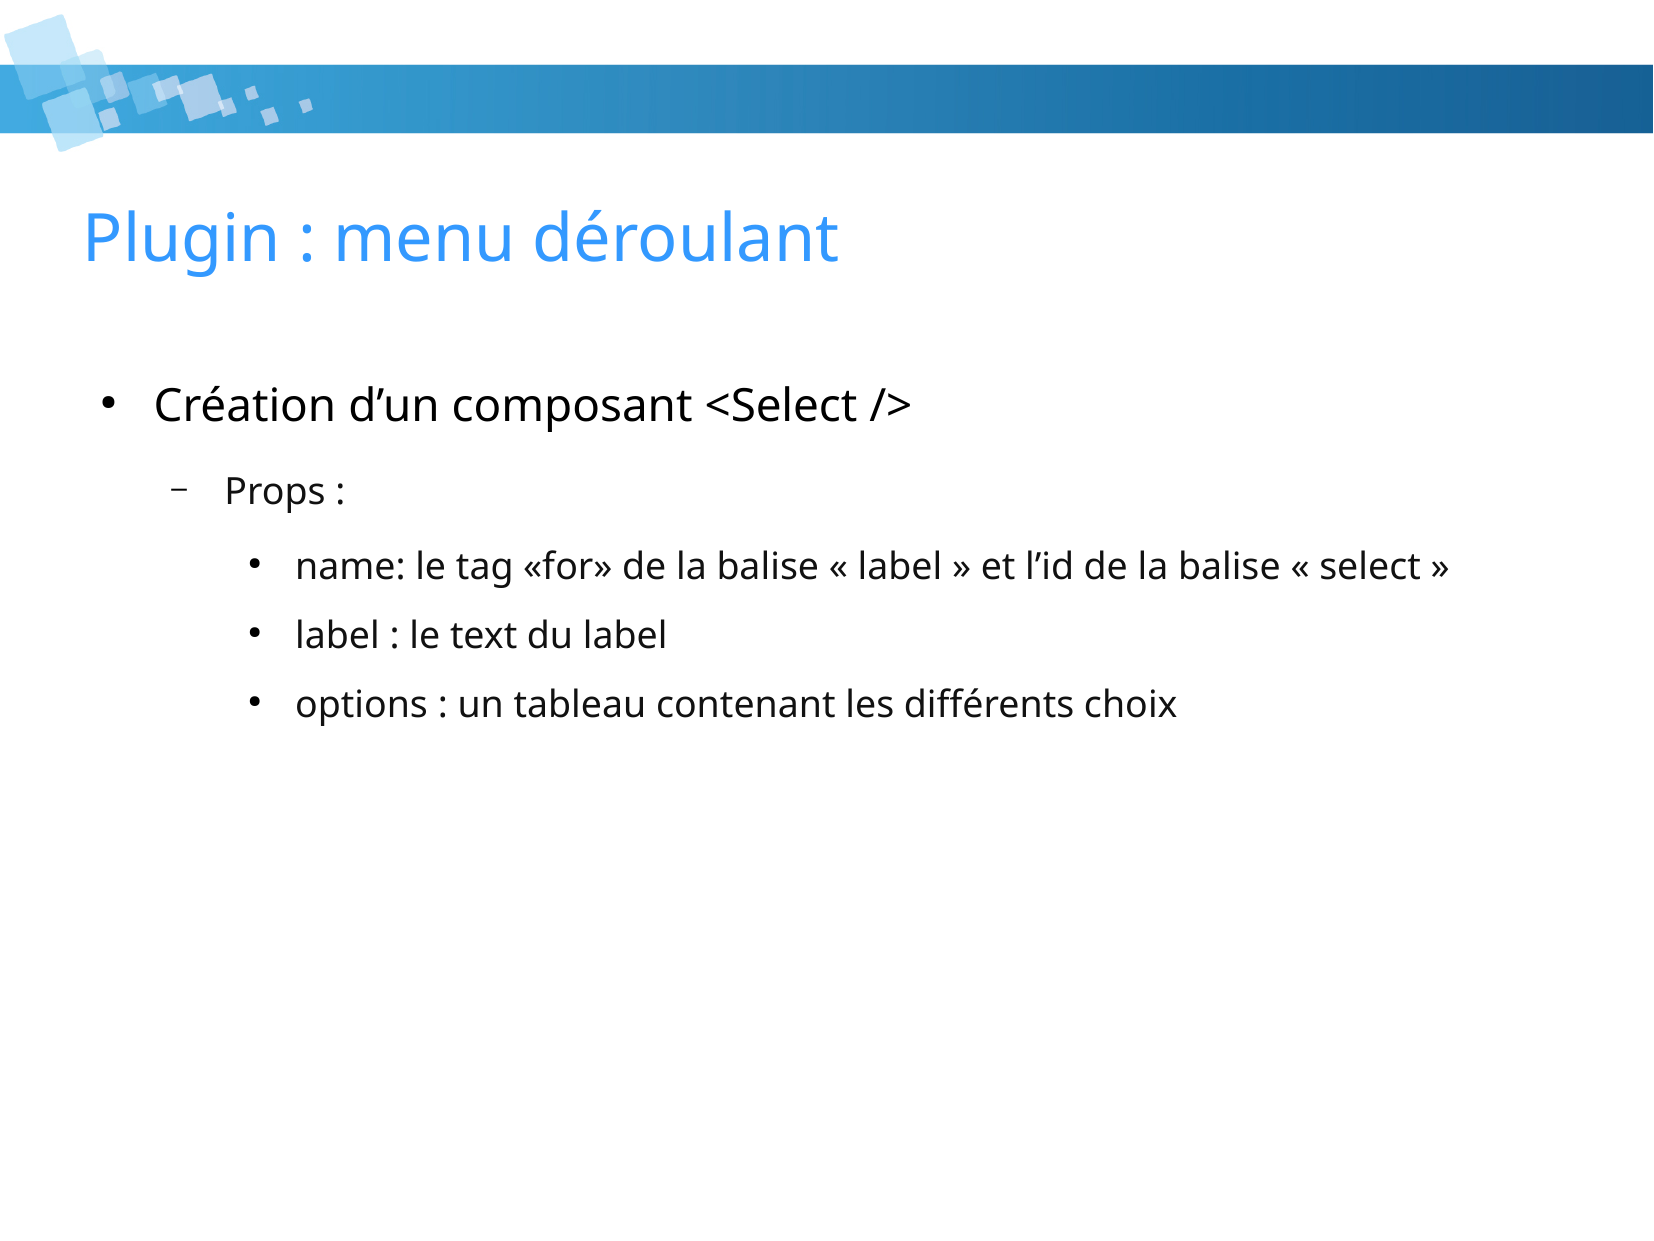

# Plugin : menu déroulant
Création d’un composant <Select />
Props :
name: le tag «for» de la balise « label » et l’id de la balise « select »
label : le text du label
options : un tableau contenant les différents choix